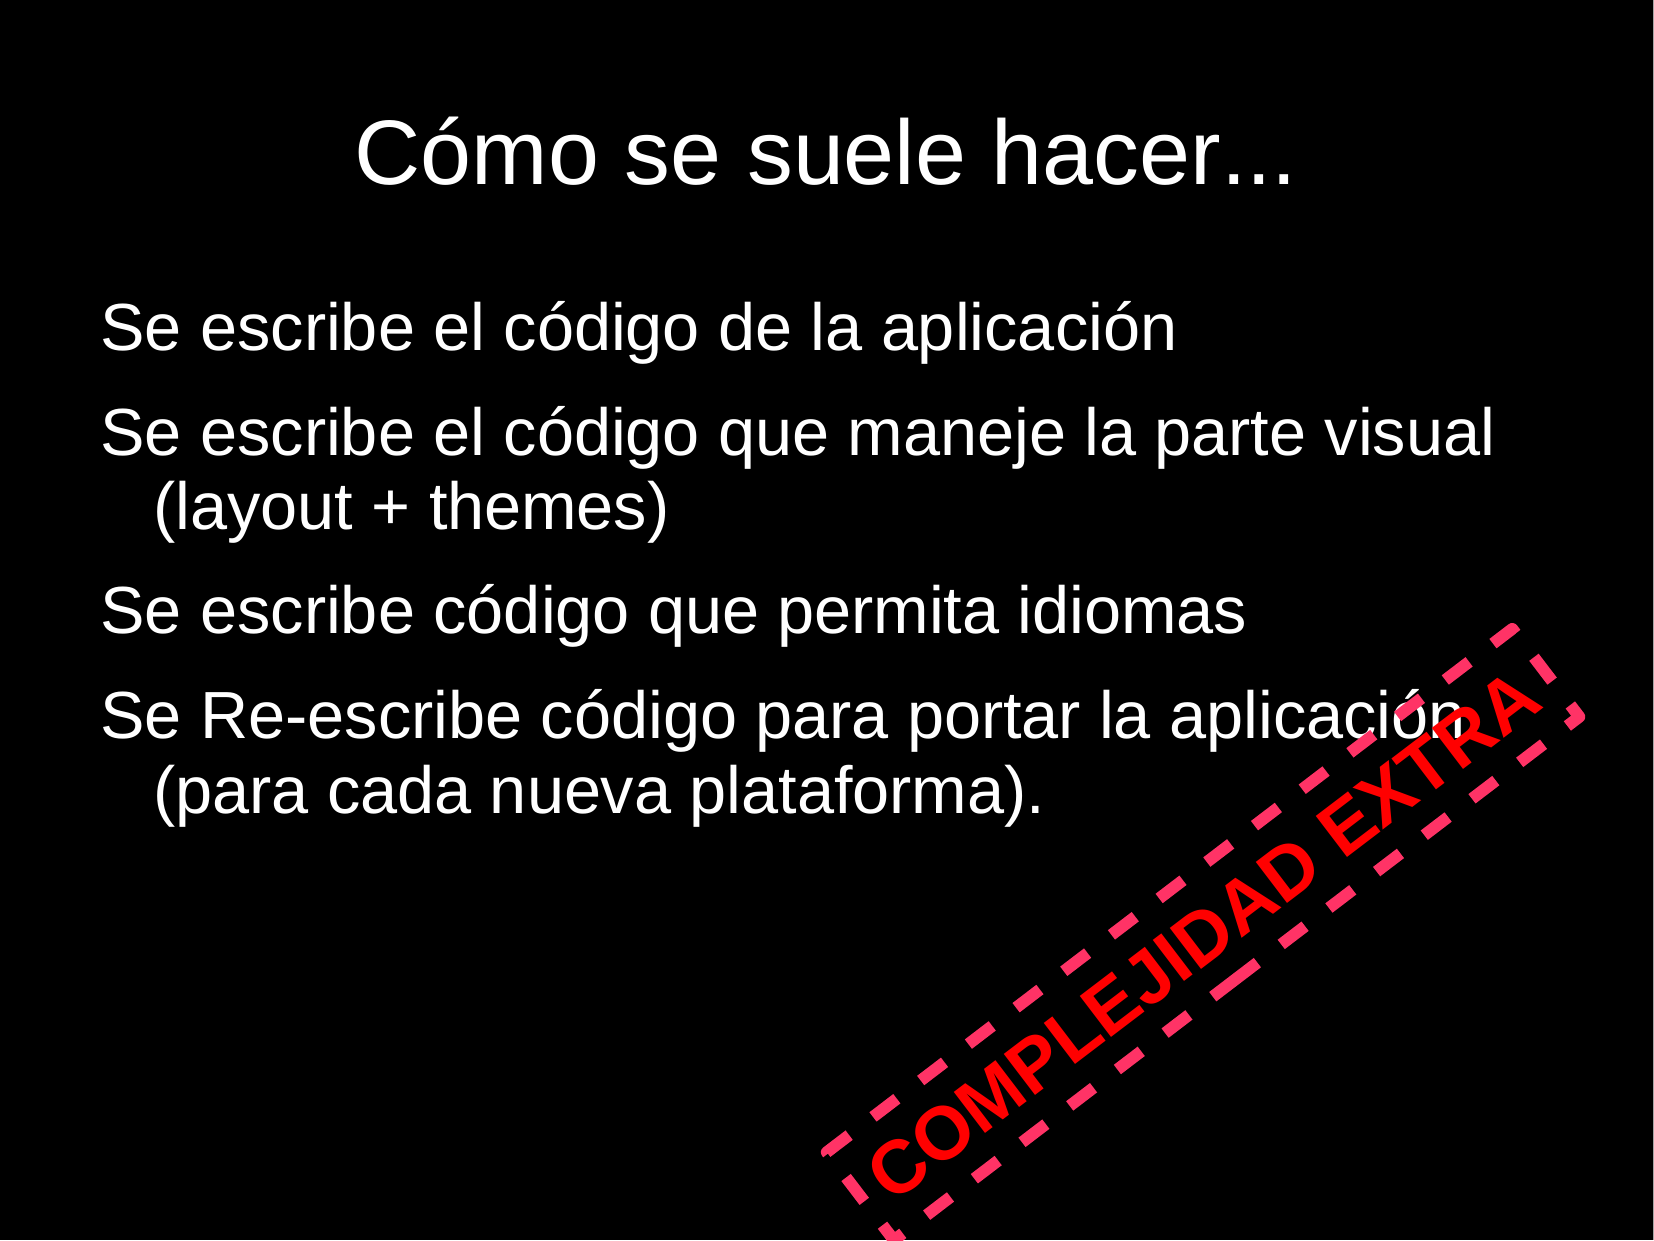

# Cómo se suele hacer...
Se escribe el código de la aplicación
Se escribe el código que maneje la parte visual (layout + themes)
Se escribe código que permita idiomas
Se Re-escribe código para portar la aplicación (para cada nueva plataforma).
COMPLEJIDAD EXTRA